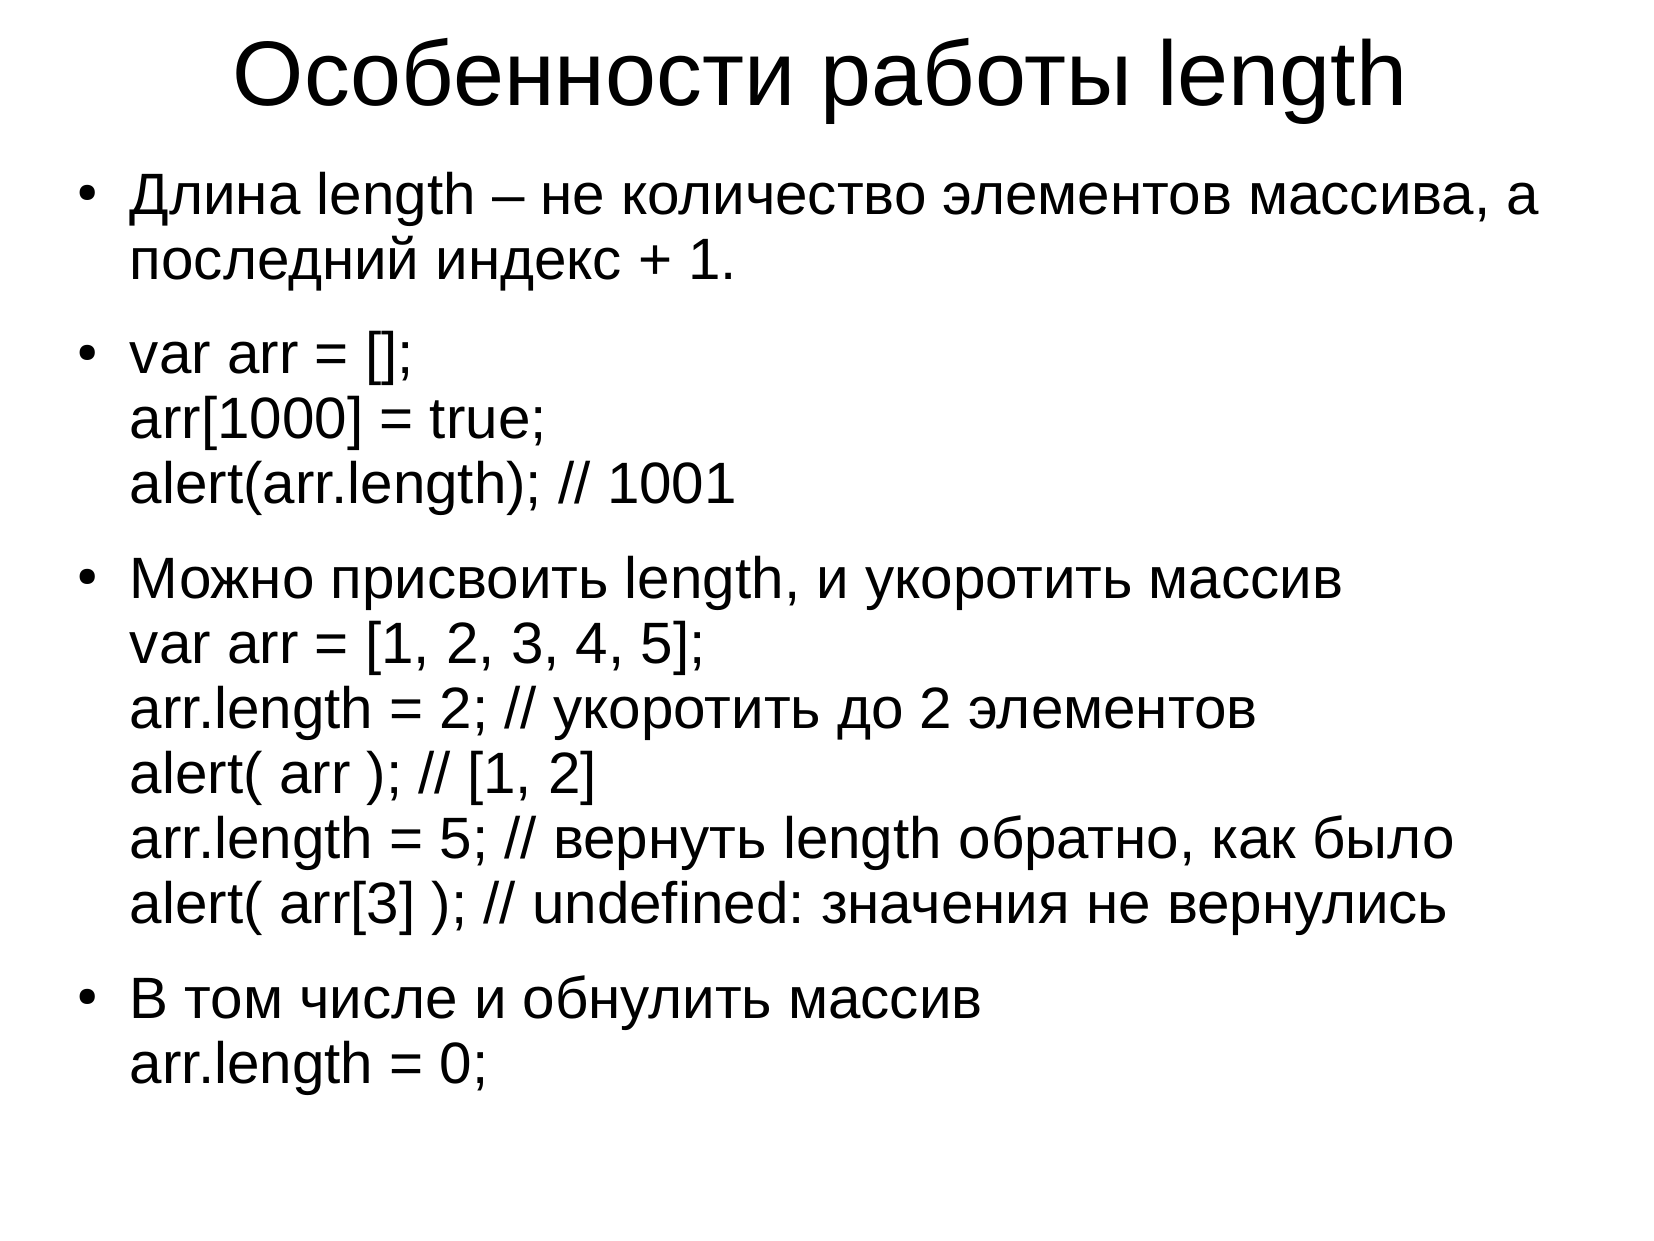

# Особенности работы length
Длина length – не количество элементов массива, а последний индекс + 1.
var arr = [];
arr[1000] = true;
alert(arr.length); // 1001
Можно присвоить length, и укоротить массив
var arr = [1, 2, 3, 4, 5];
arr.length = 2; // укоротить до 2 элементов
alert( arr ); // [1, 2]
arr.length = 5; // вернуть length обратно, как было
alert( arr[3] ); // undefined: значения не вернулись
В том числе и обнулить массив
arr.length = 0;